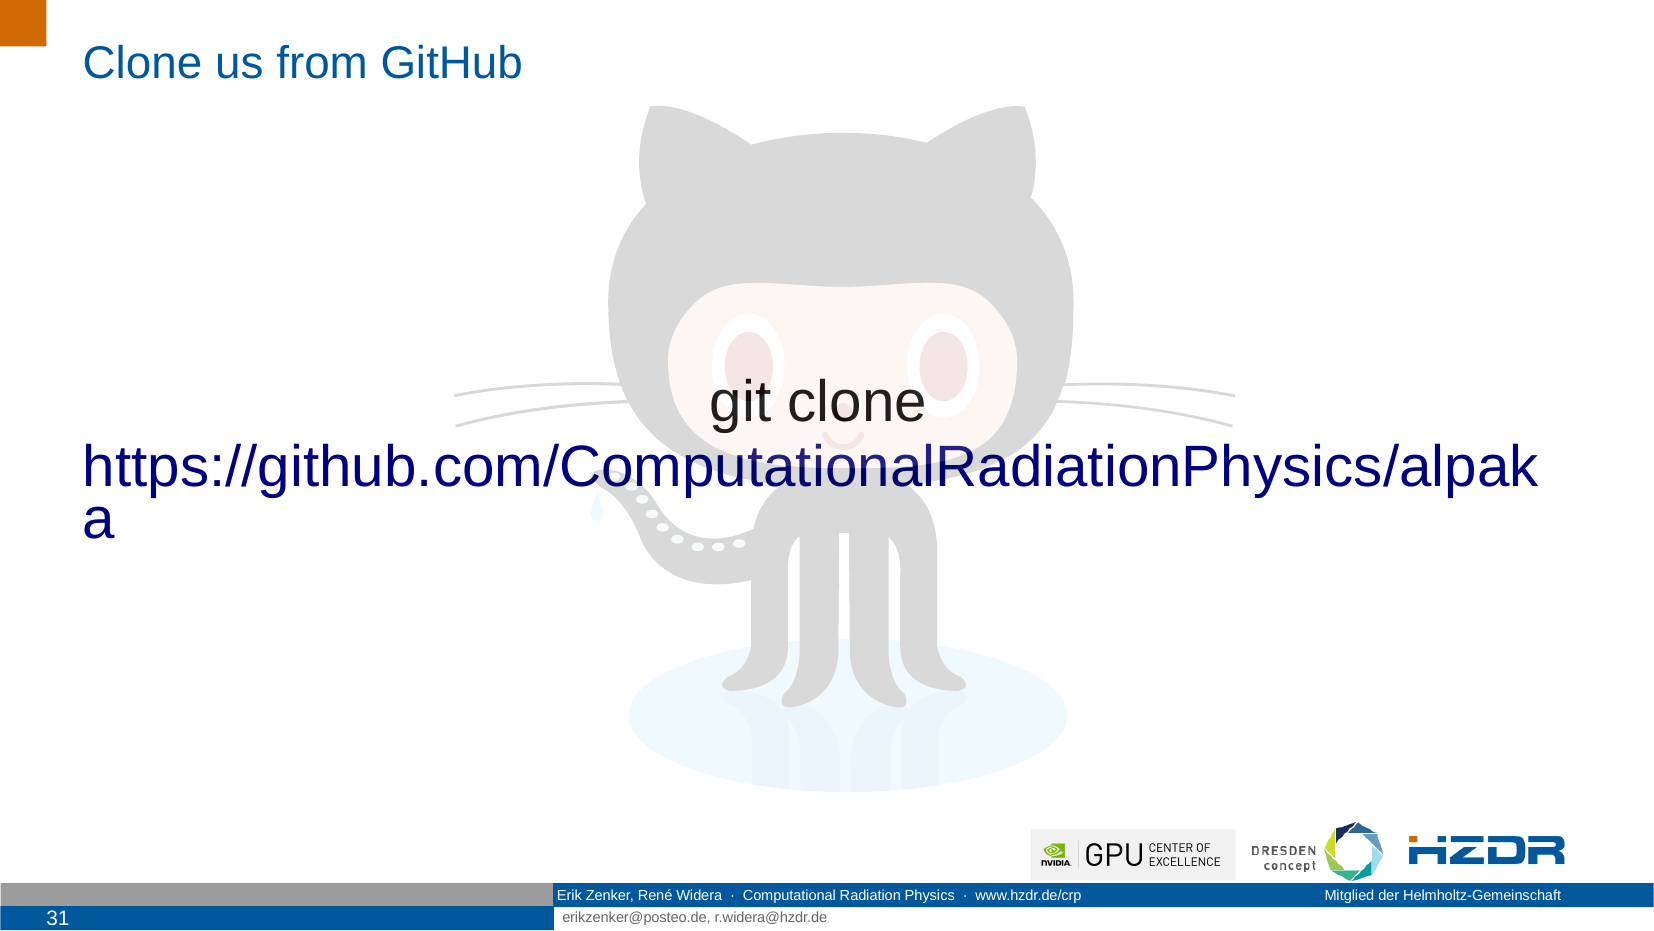

# Clone us from GitHub
git clone https://github.com/ComputationalRadiationPhysics/alpaka